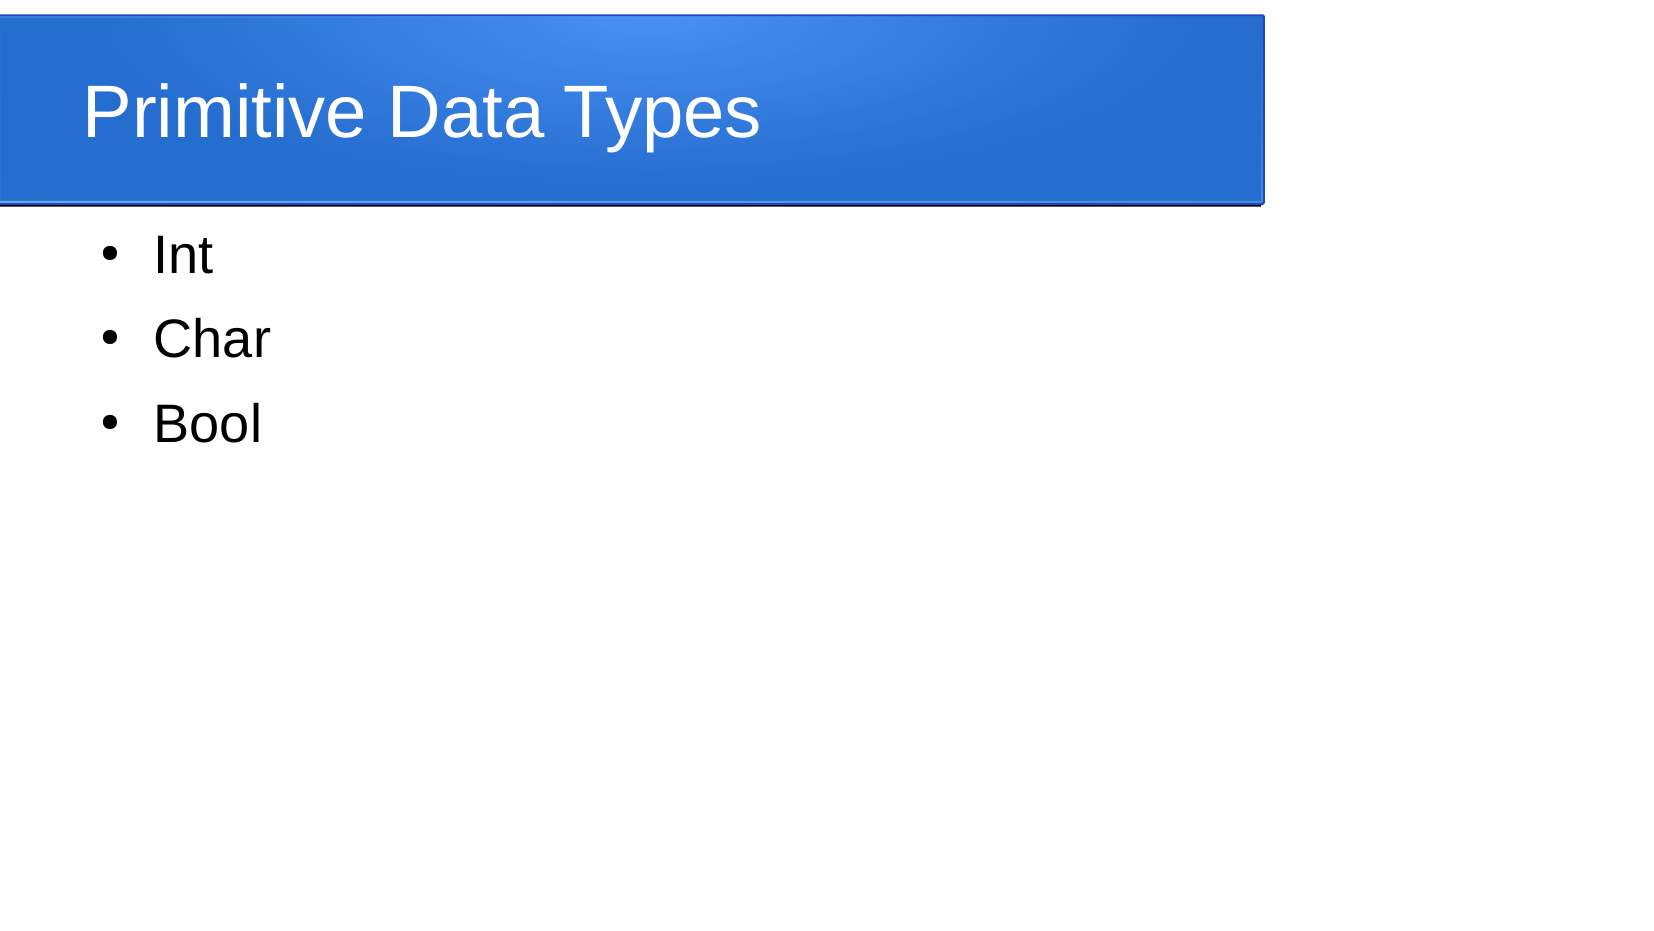

# Primitive Data Types
Int
Char
Bool